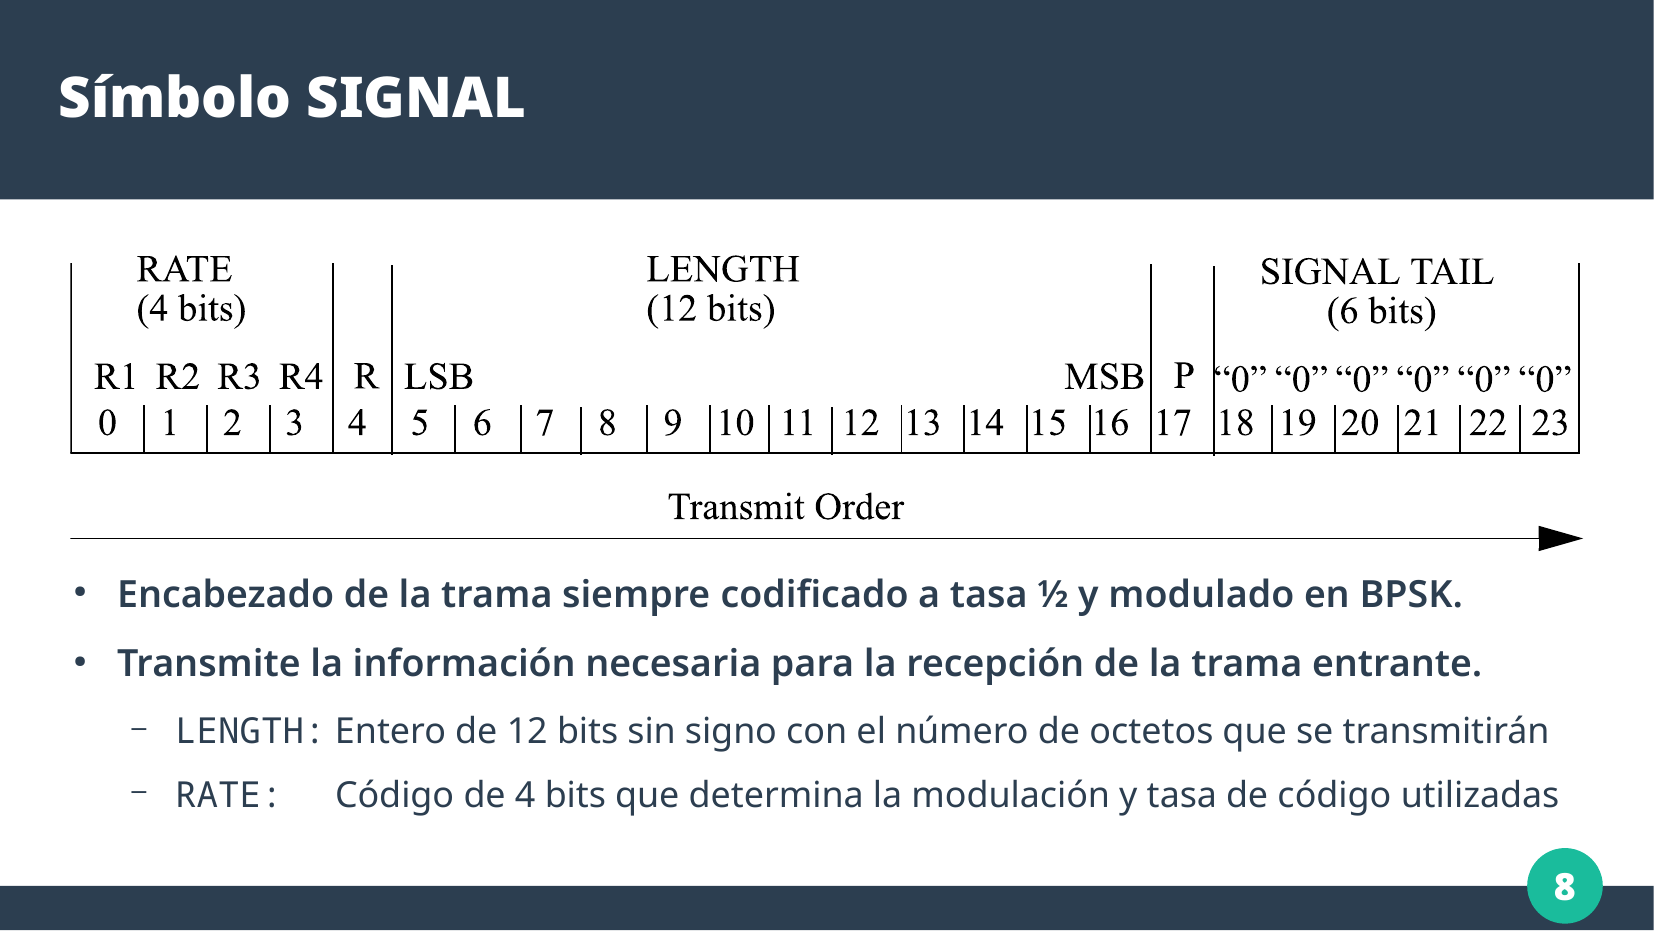

# Símbolo SIGNAL
Encabezado de la trama siempre codificado a tasa ½ y modulado en BPSK.
Transmite la información necesaria para la recepción de la trama entrante.
LENGTH: Entero de 12 bits sin signo con el número de octetos que se transmitirán
RATE: Código de 4 bits que determina la modulación y tasa de código utilizadas